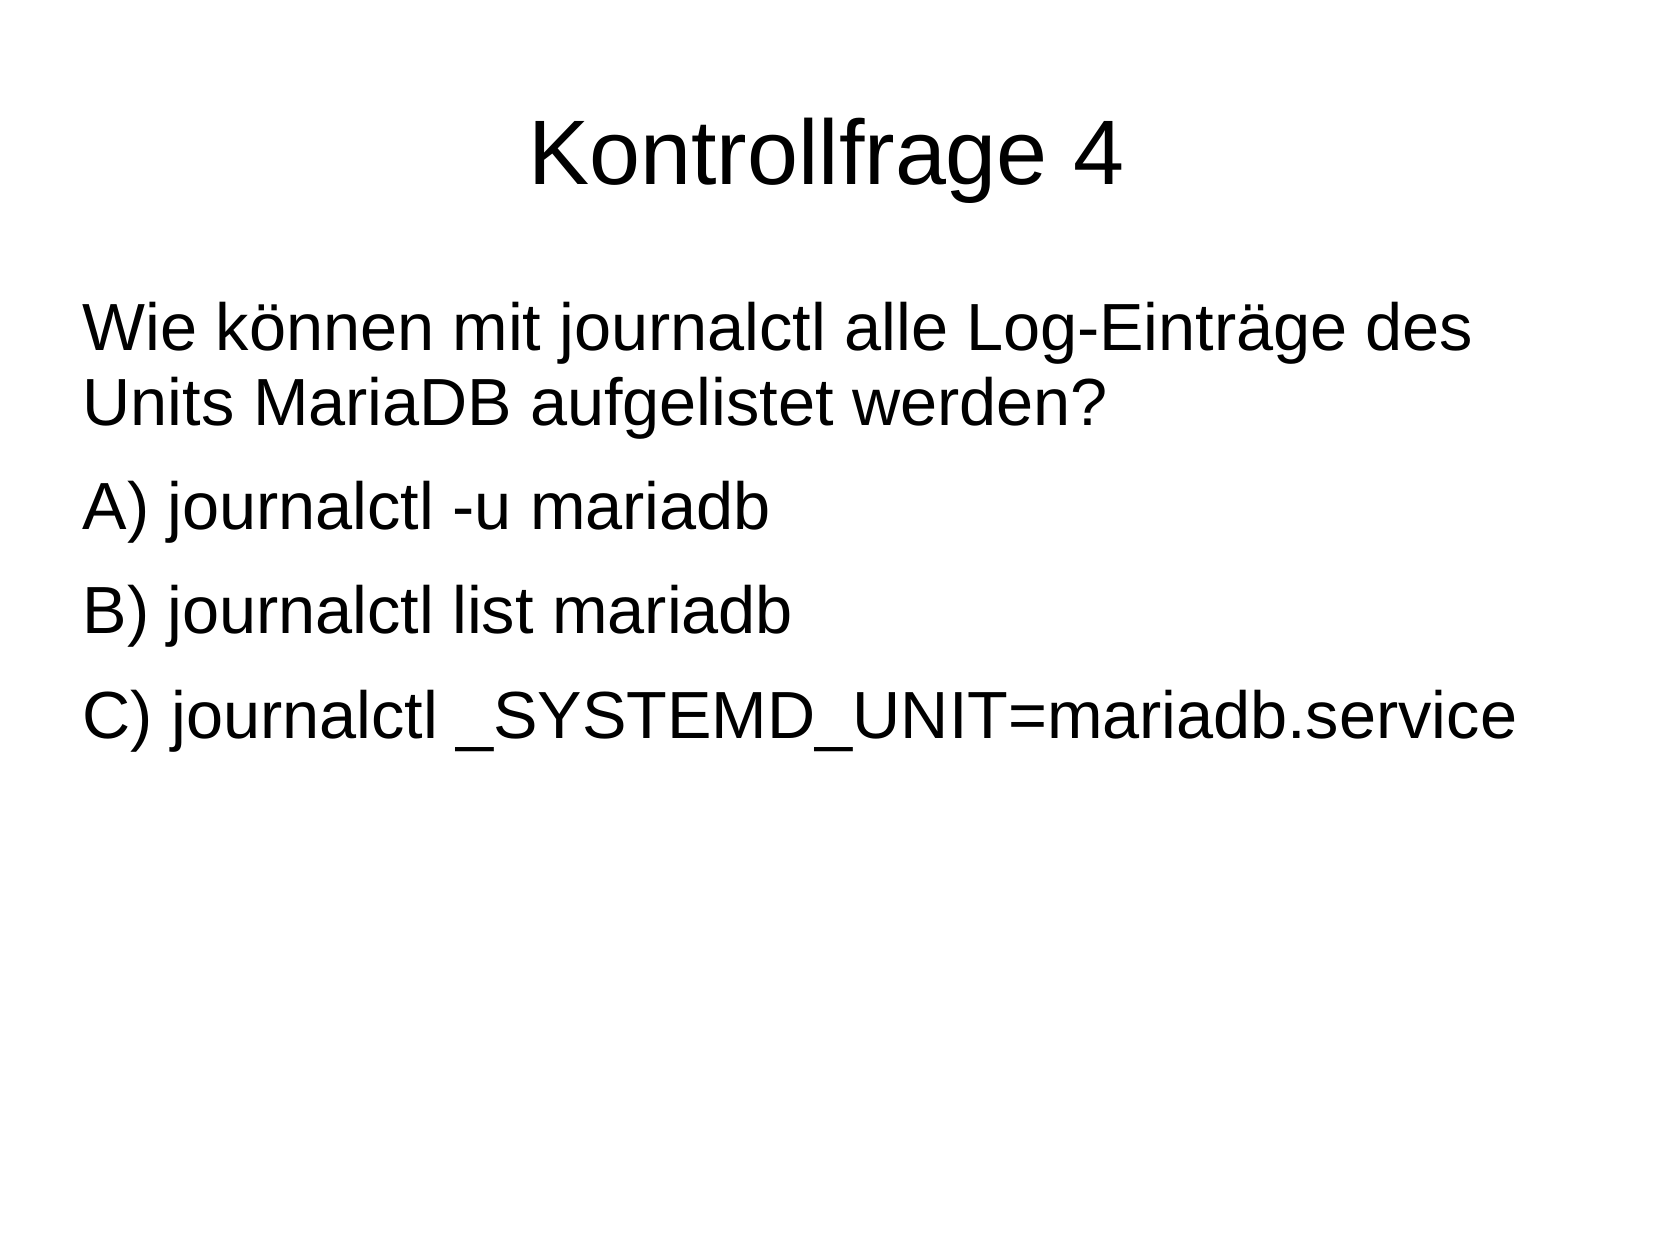

# Kontrollfrage 4
Wie können mit journalctl alle Log-Einträge des Units MariaDB aufgelistet werden?
A) journalctl -u mariadb
B) journalctl list mariadb
C) journalctl _SYSTEMD_UNIT=mariadb.service